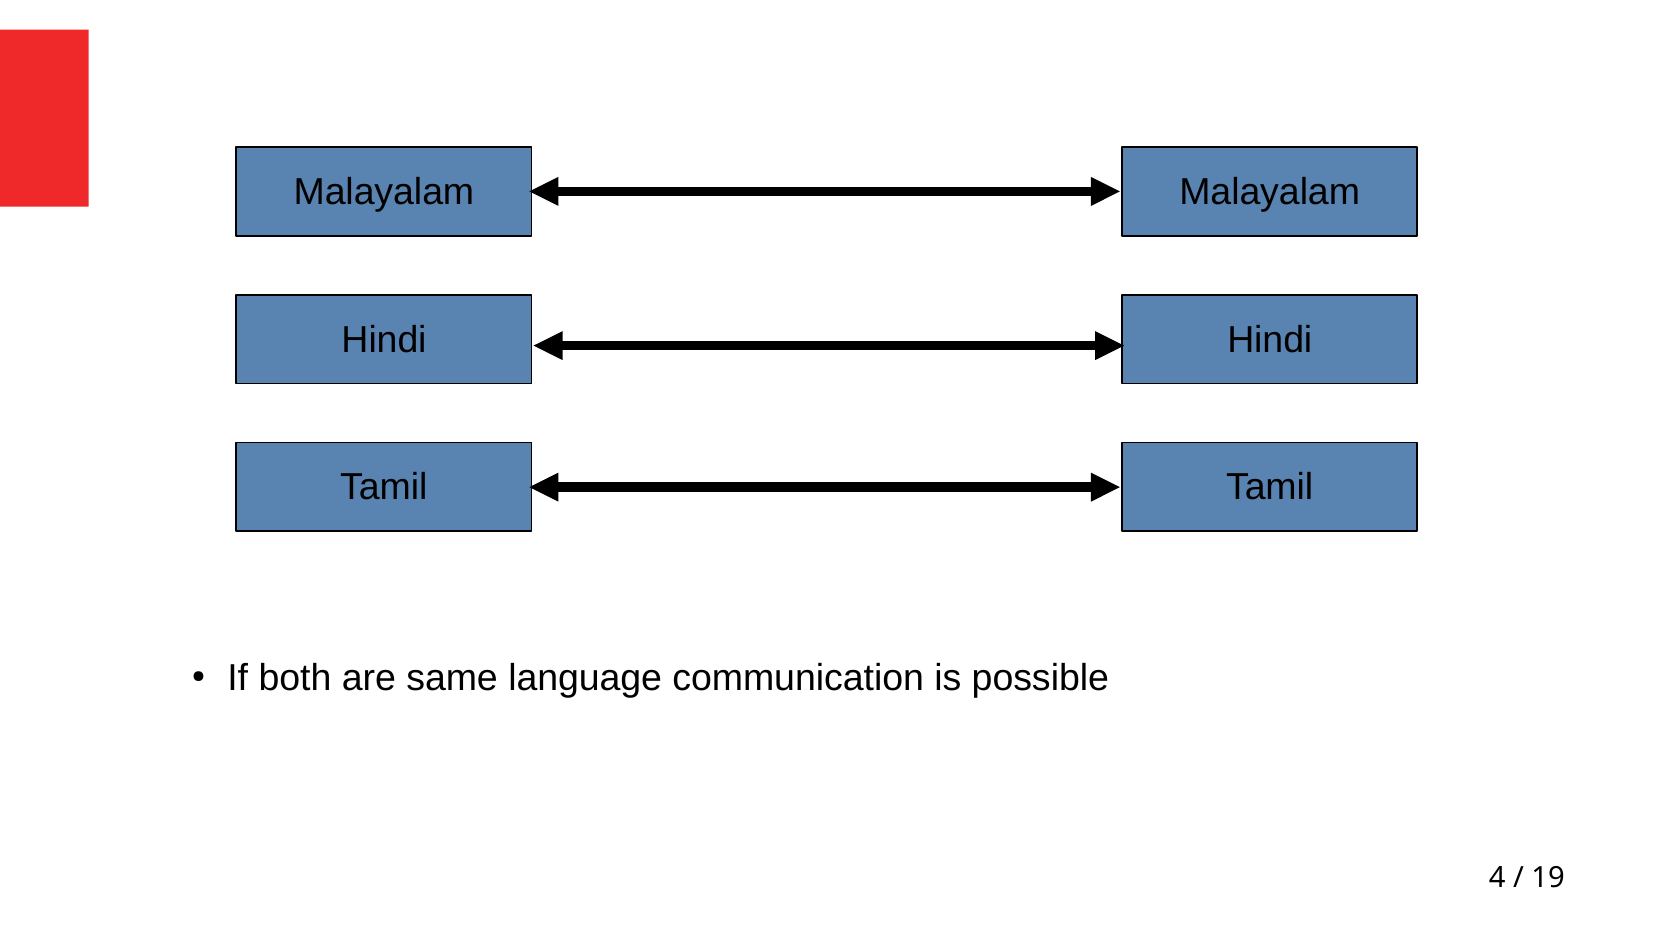

Malayalam
Malayalam
Hindi
Hindi
Tamil
Tamil
If both are same language communication is possible
4